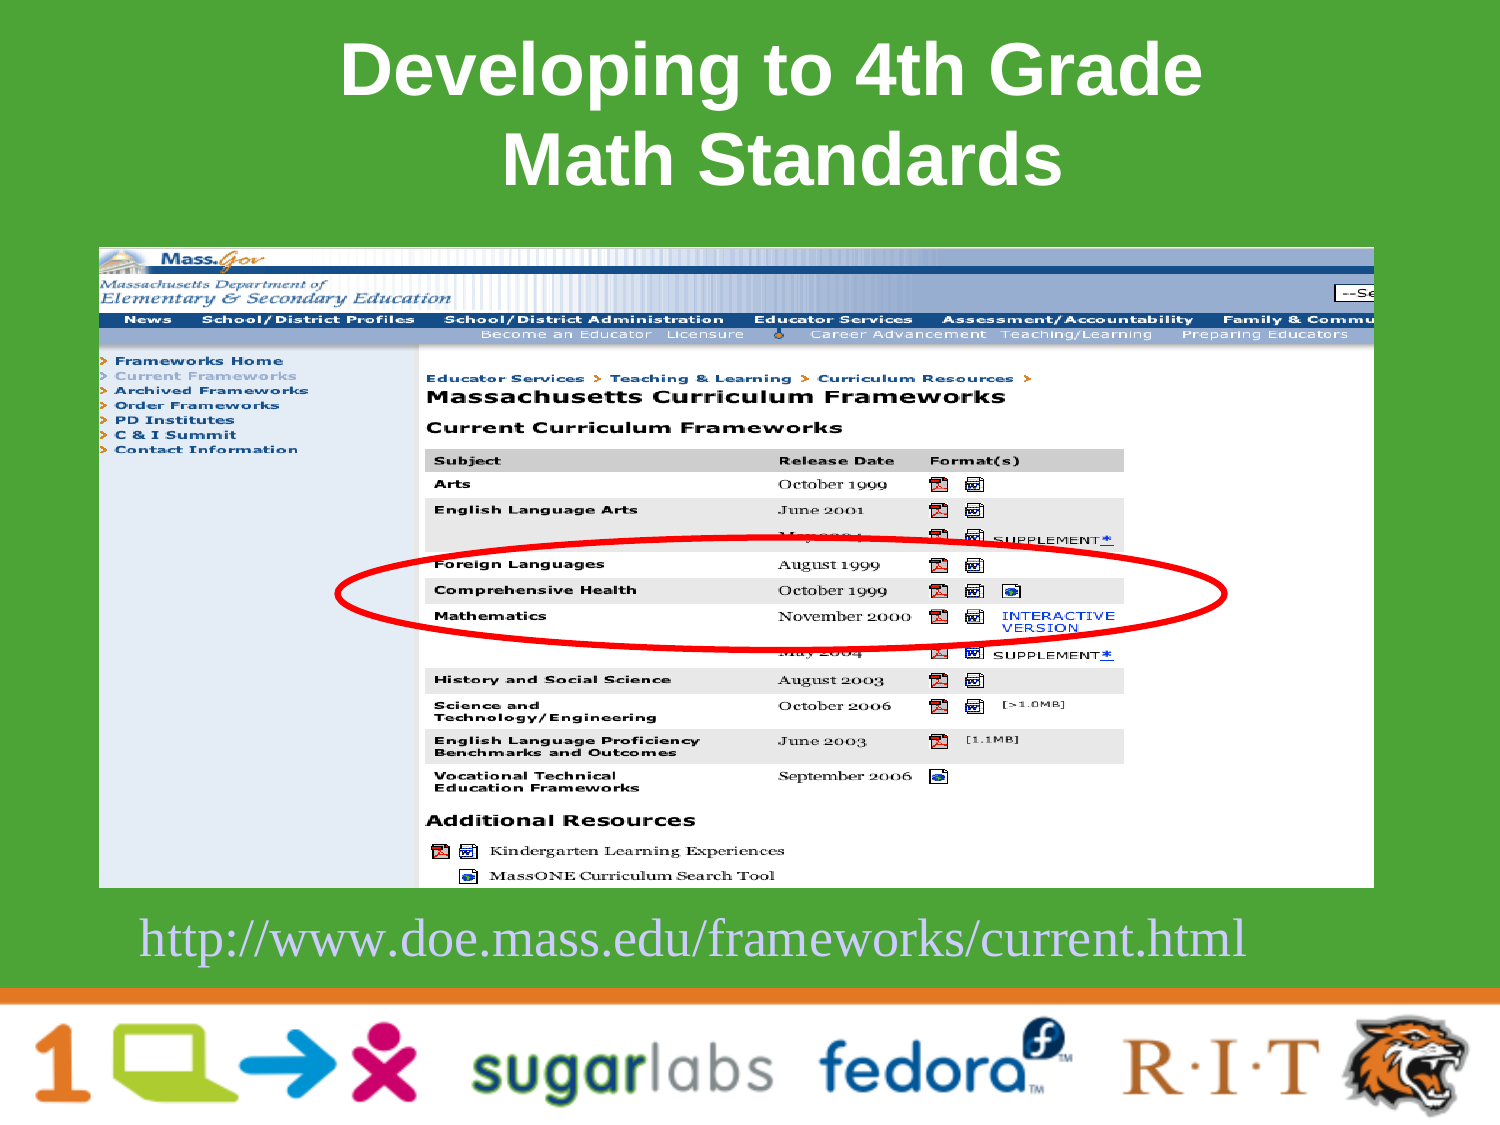

Developing to 4th Grade
Math Standards
http://www.doe.mass.edu/frameworks/current.html